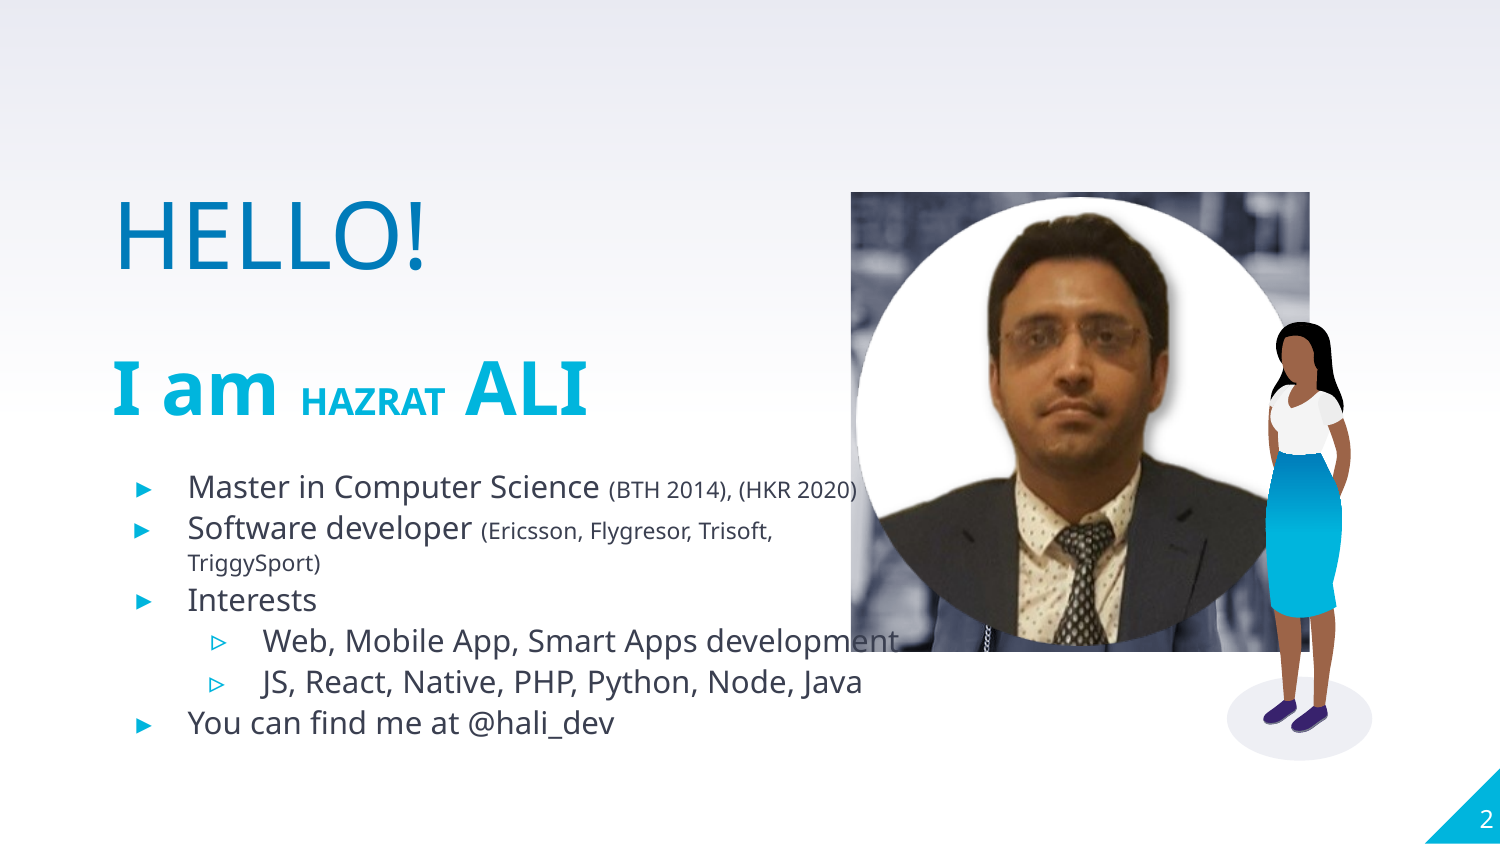

# HELLO!
I am HAZRAT ALI
Master in Computer Science (BTH 2014), (HKR 2020)
Software developer (Ericsson, Flygresor, Trisoft, TriggySport)
Interests
Web, Mobile App, Smart Apps development
JS, React, Native, PHP, Python, Node, Java
You can find me at @hali_dev